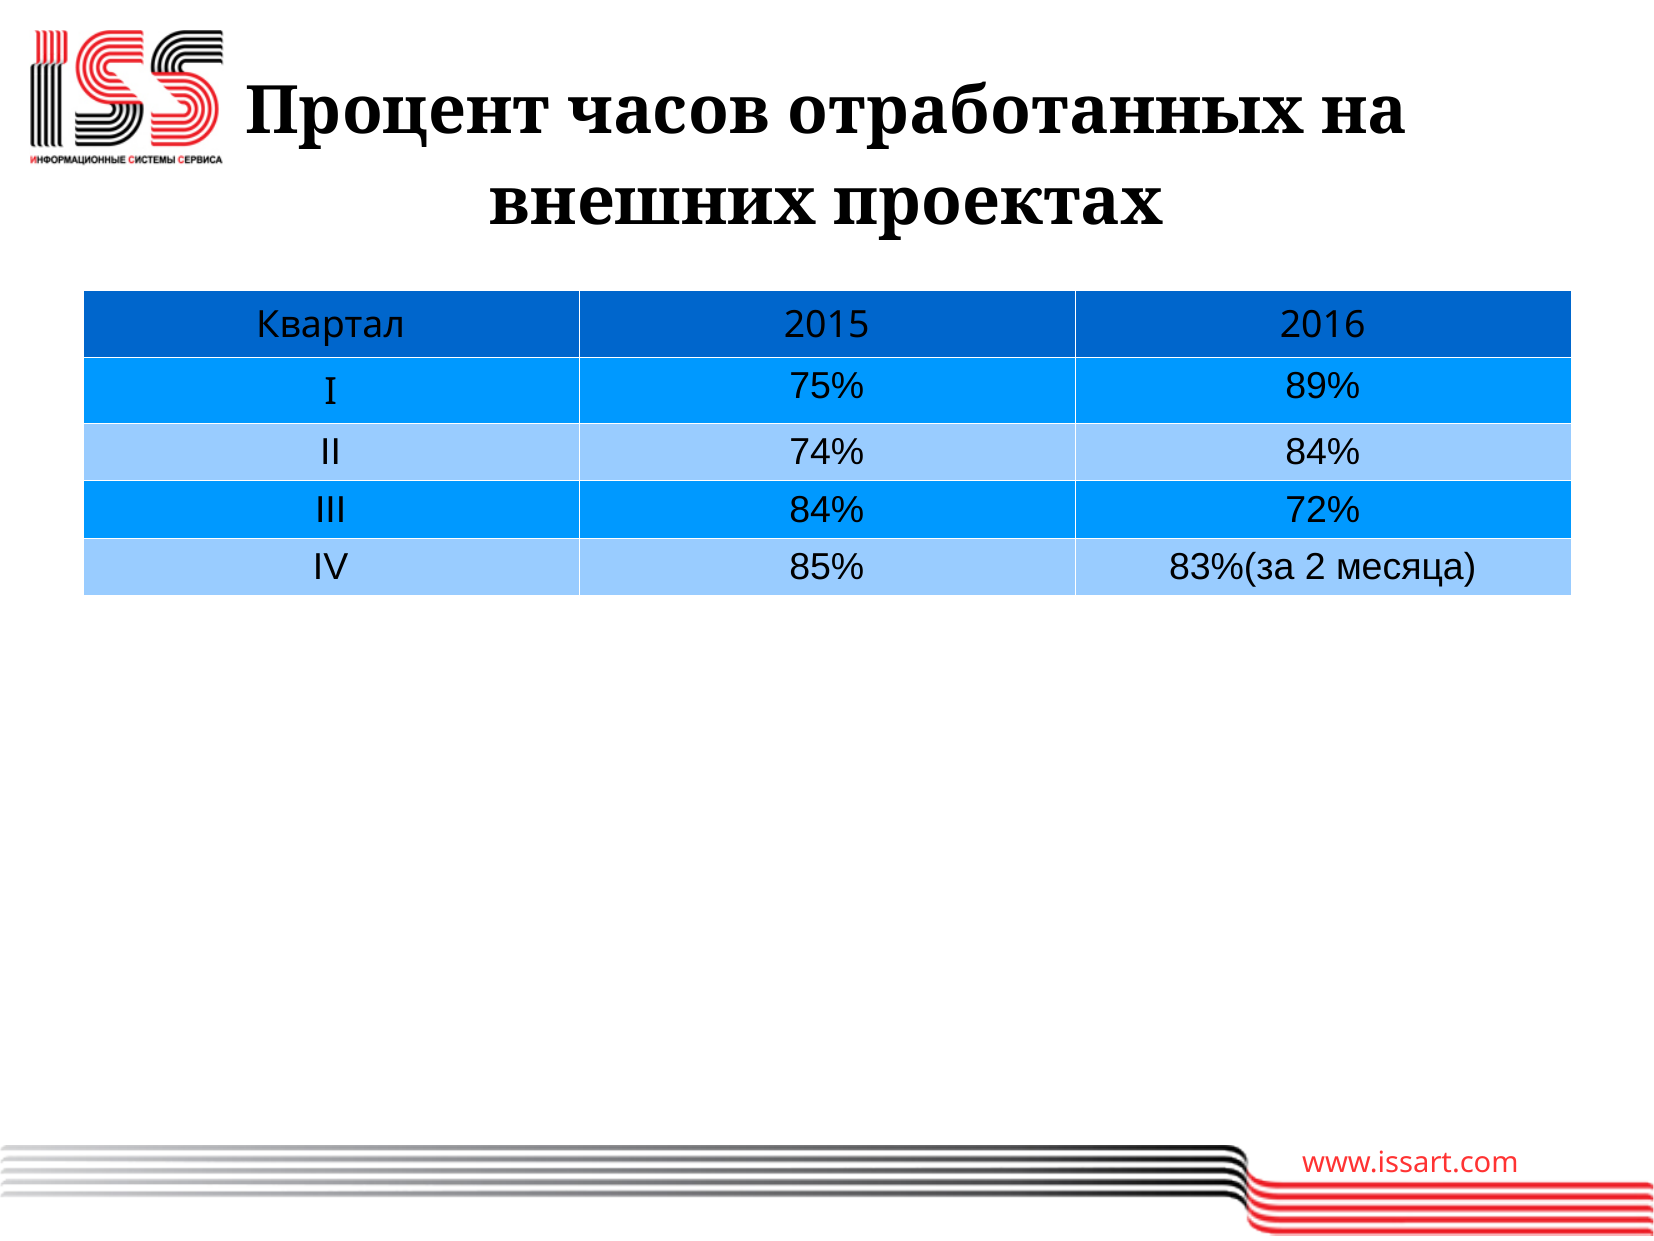

# Процент часов отработанных на внешних проектах
| Квартал | 2015 | 2016 |
| --- | --- | --- |
| I | 75% | 89% |
| II | 74% | 84% |
| III | 84% | 72% |
| IV | 85% | 83%(за 2 месяца) |
www.issart.com